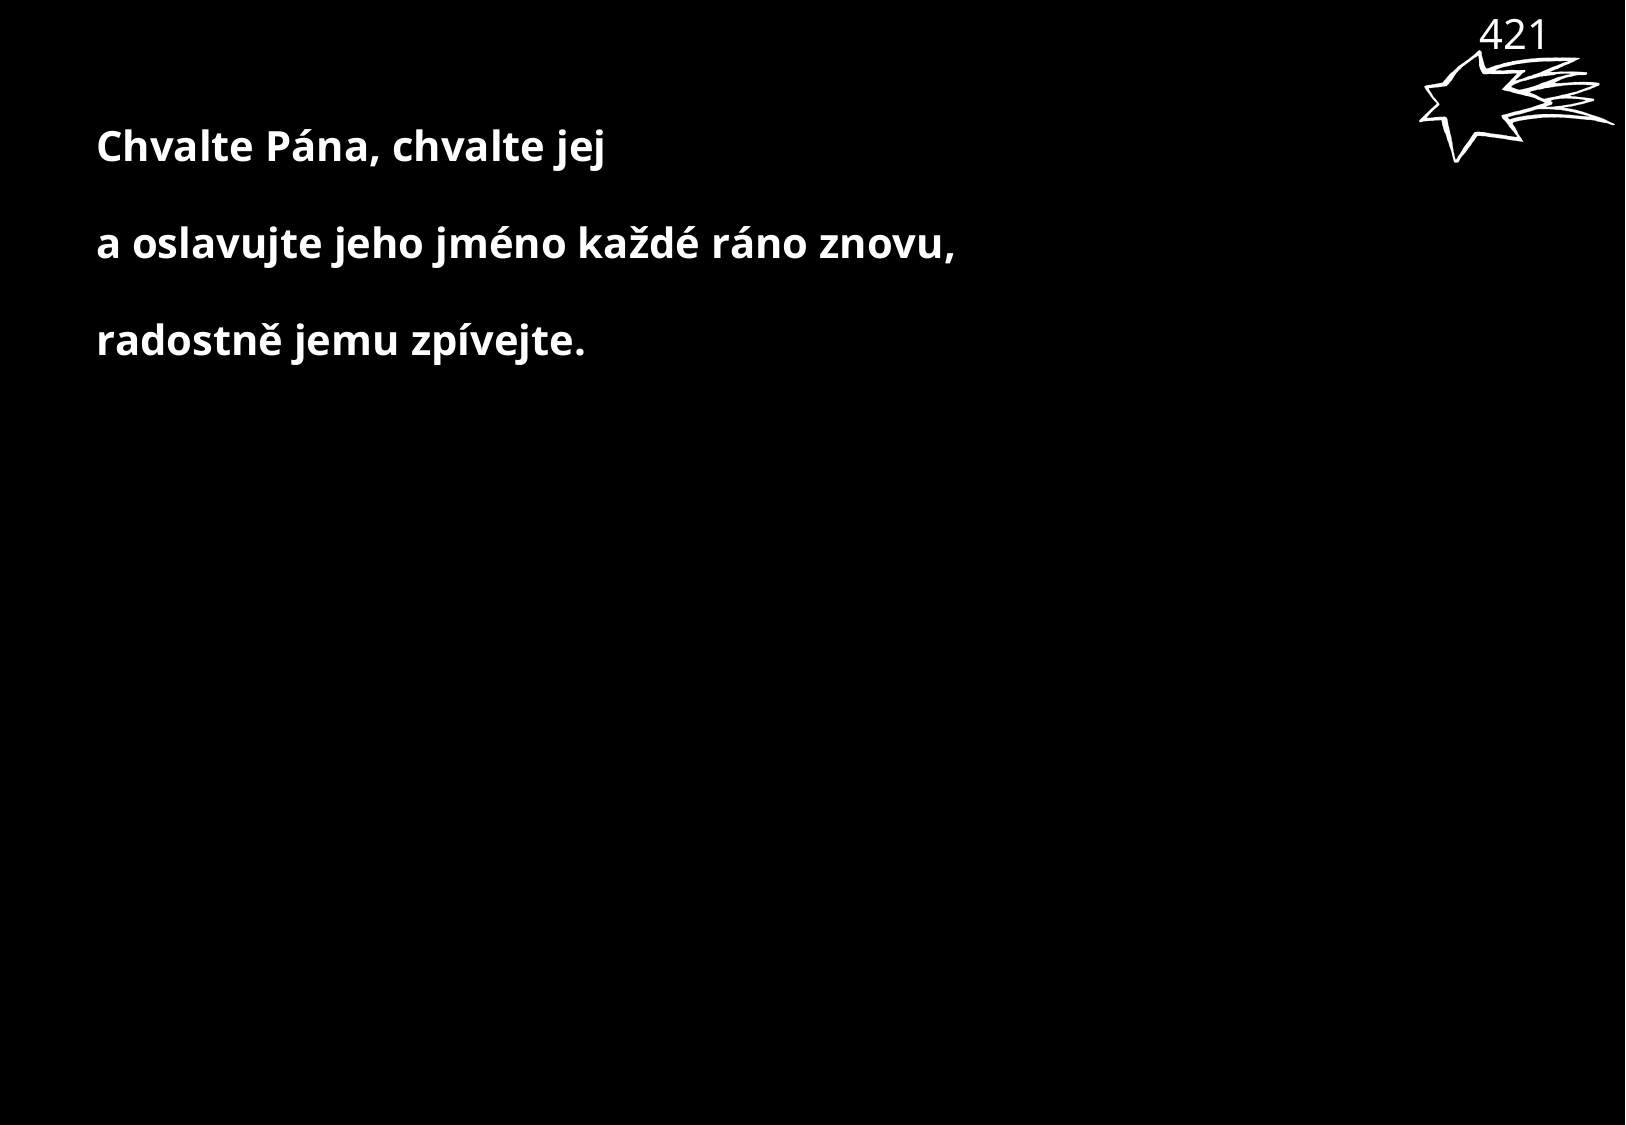

421
# Chvalte Pána, chvalte jej
a oslavujte jeho jméno každé ráno znovu,
radostně jemu zpívejte.